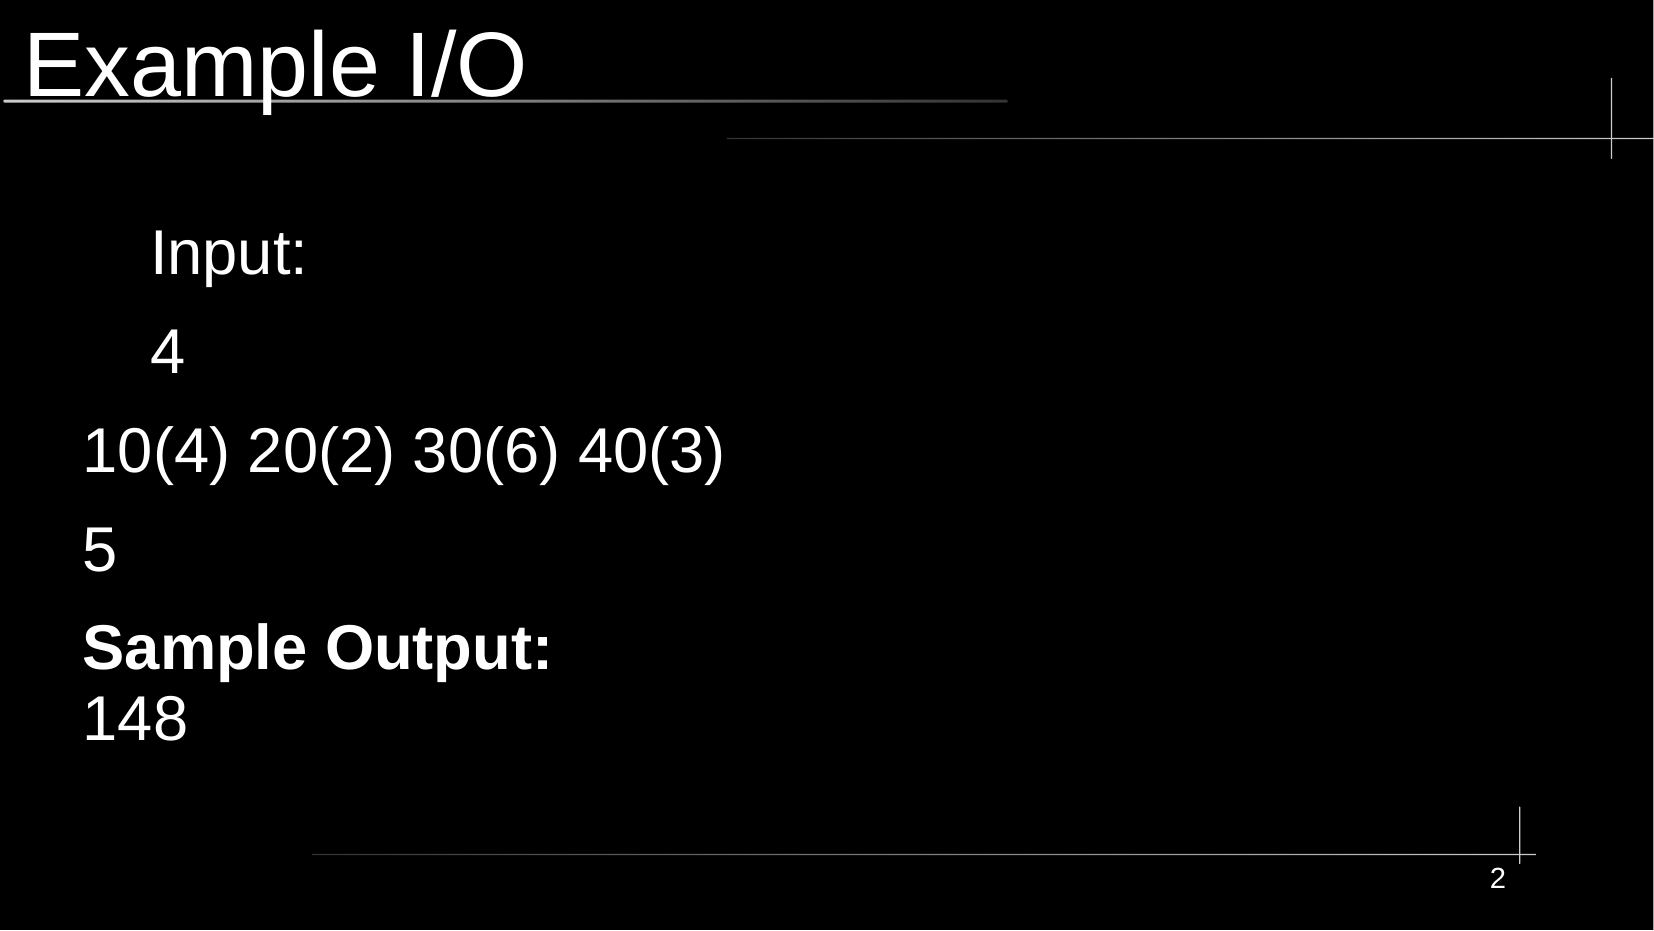

# Example I/O
Input:
4
10(4) 20(2) 30(6) 40(3)
5
Sample Output:
148
2